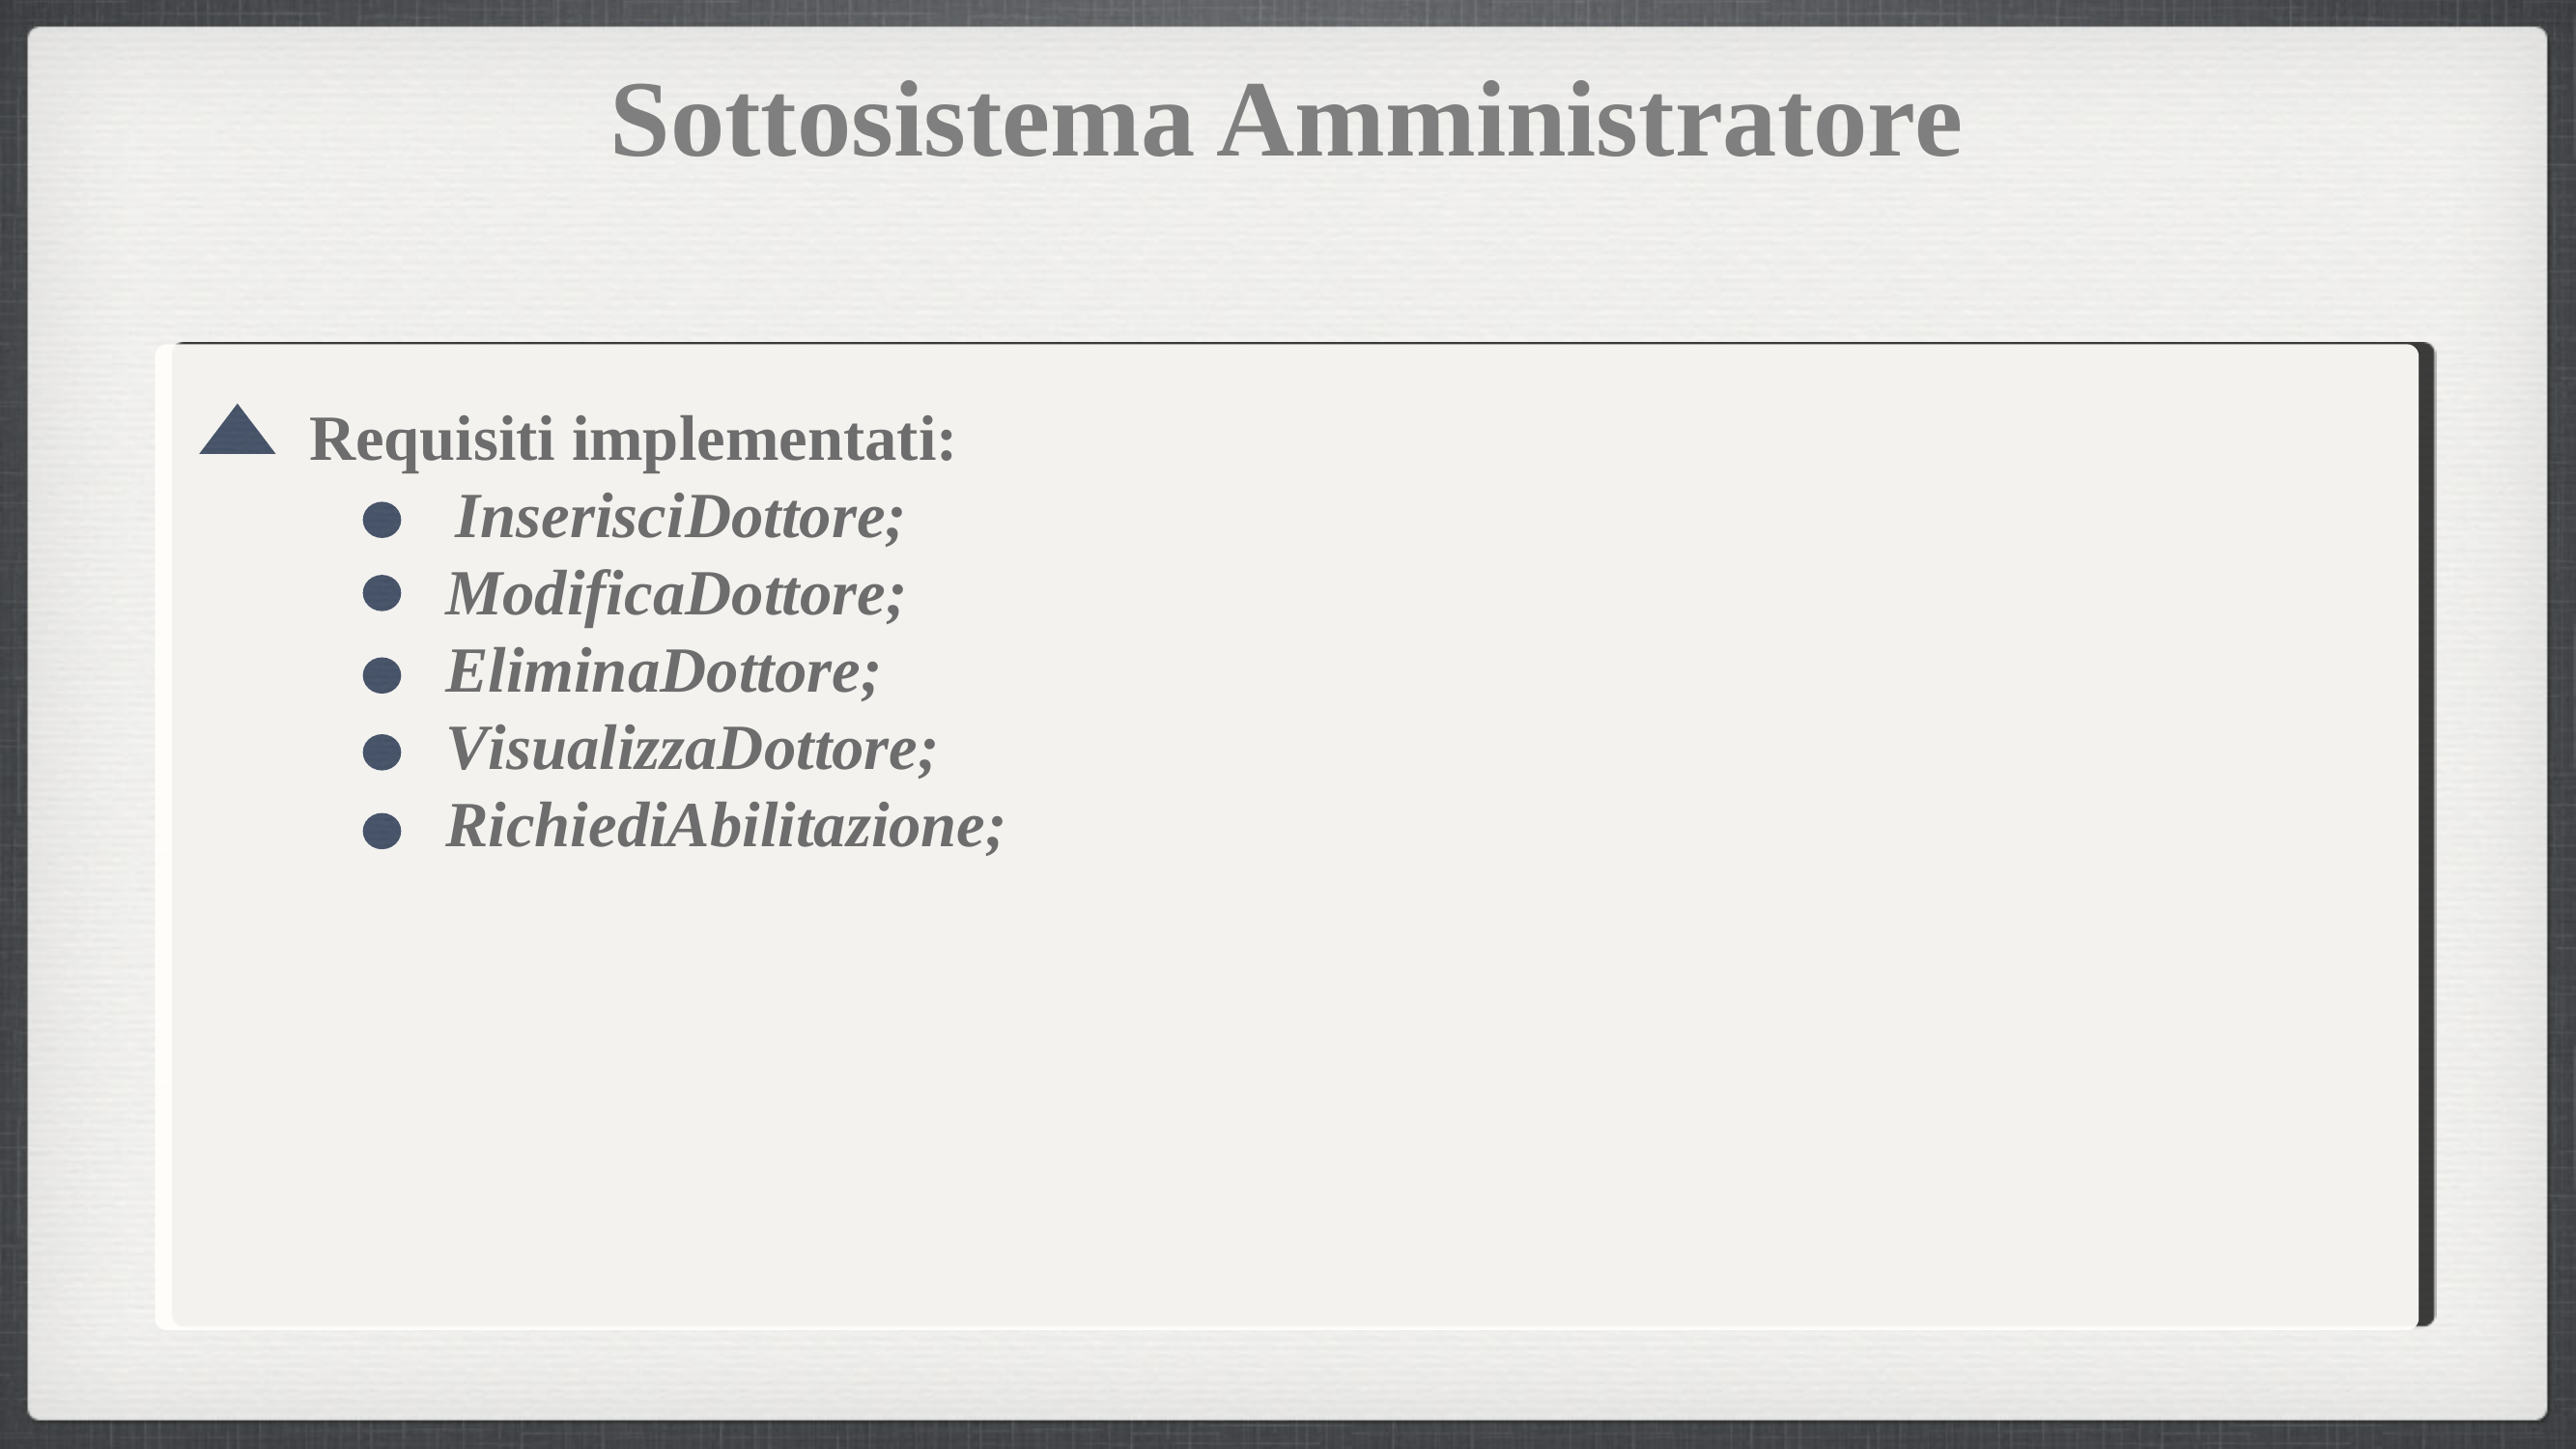

# Sottosistema Amministratore
 Requisiti implementati:
 InserisciDottore;
ModificaDottore;
EliminaDottore;
VisualizzaDottore;
RichiediAbilitazione;